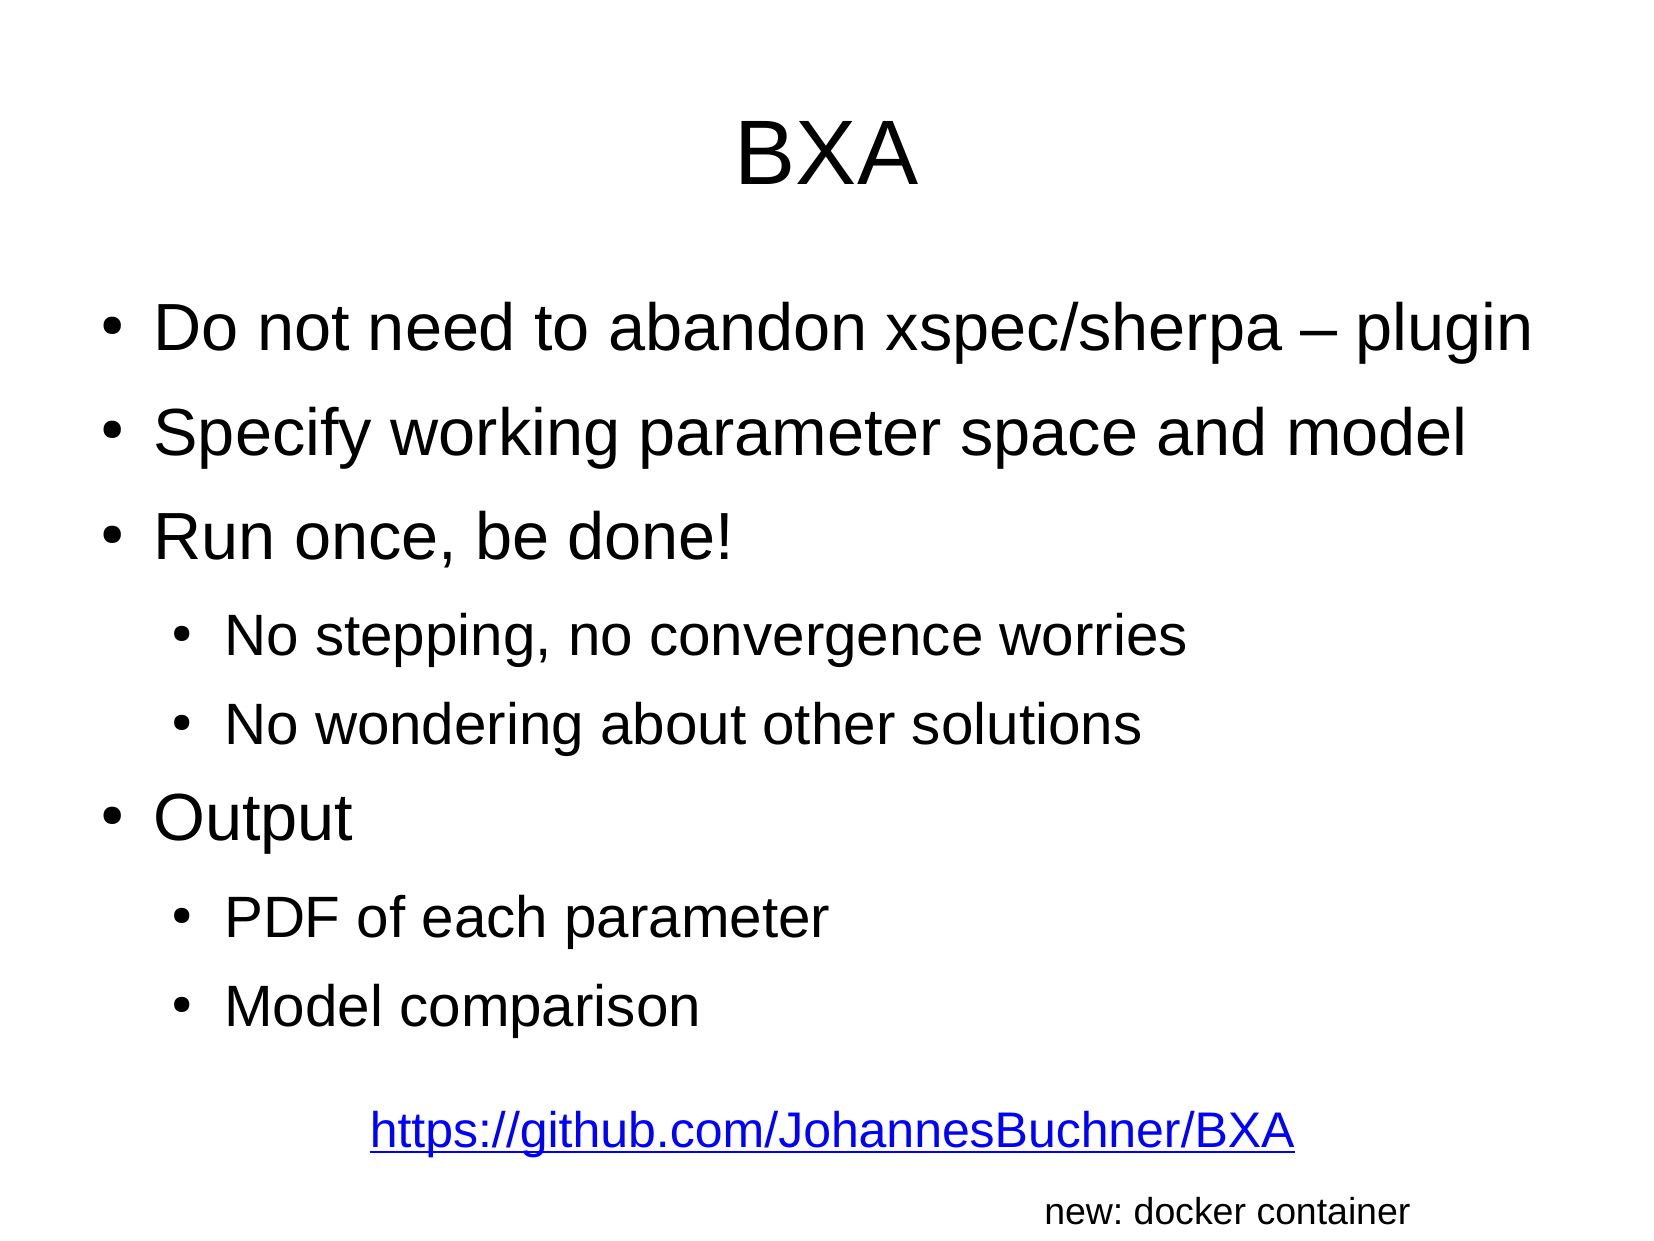

# BXA
Do not need to abandon xspec/sherpa – plugin
Specify working parameter space and model
Run once, be done!
No stepping, no convergence worries
No wondering about other solutions
Output
PDF of each parameter
Model comparison
https://github.com/JohannesBuchner/BXA
new: docker container